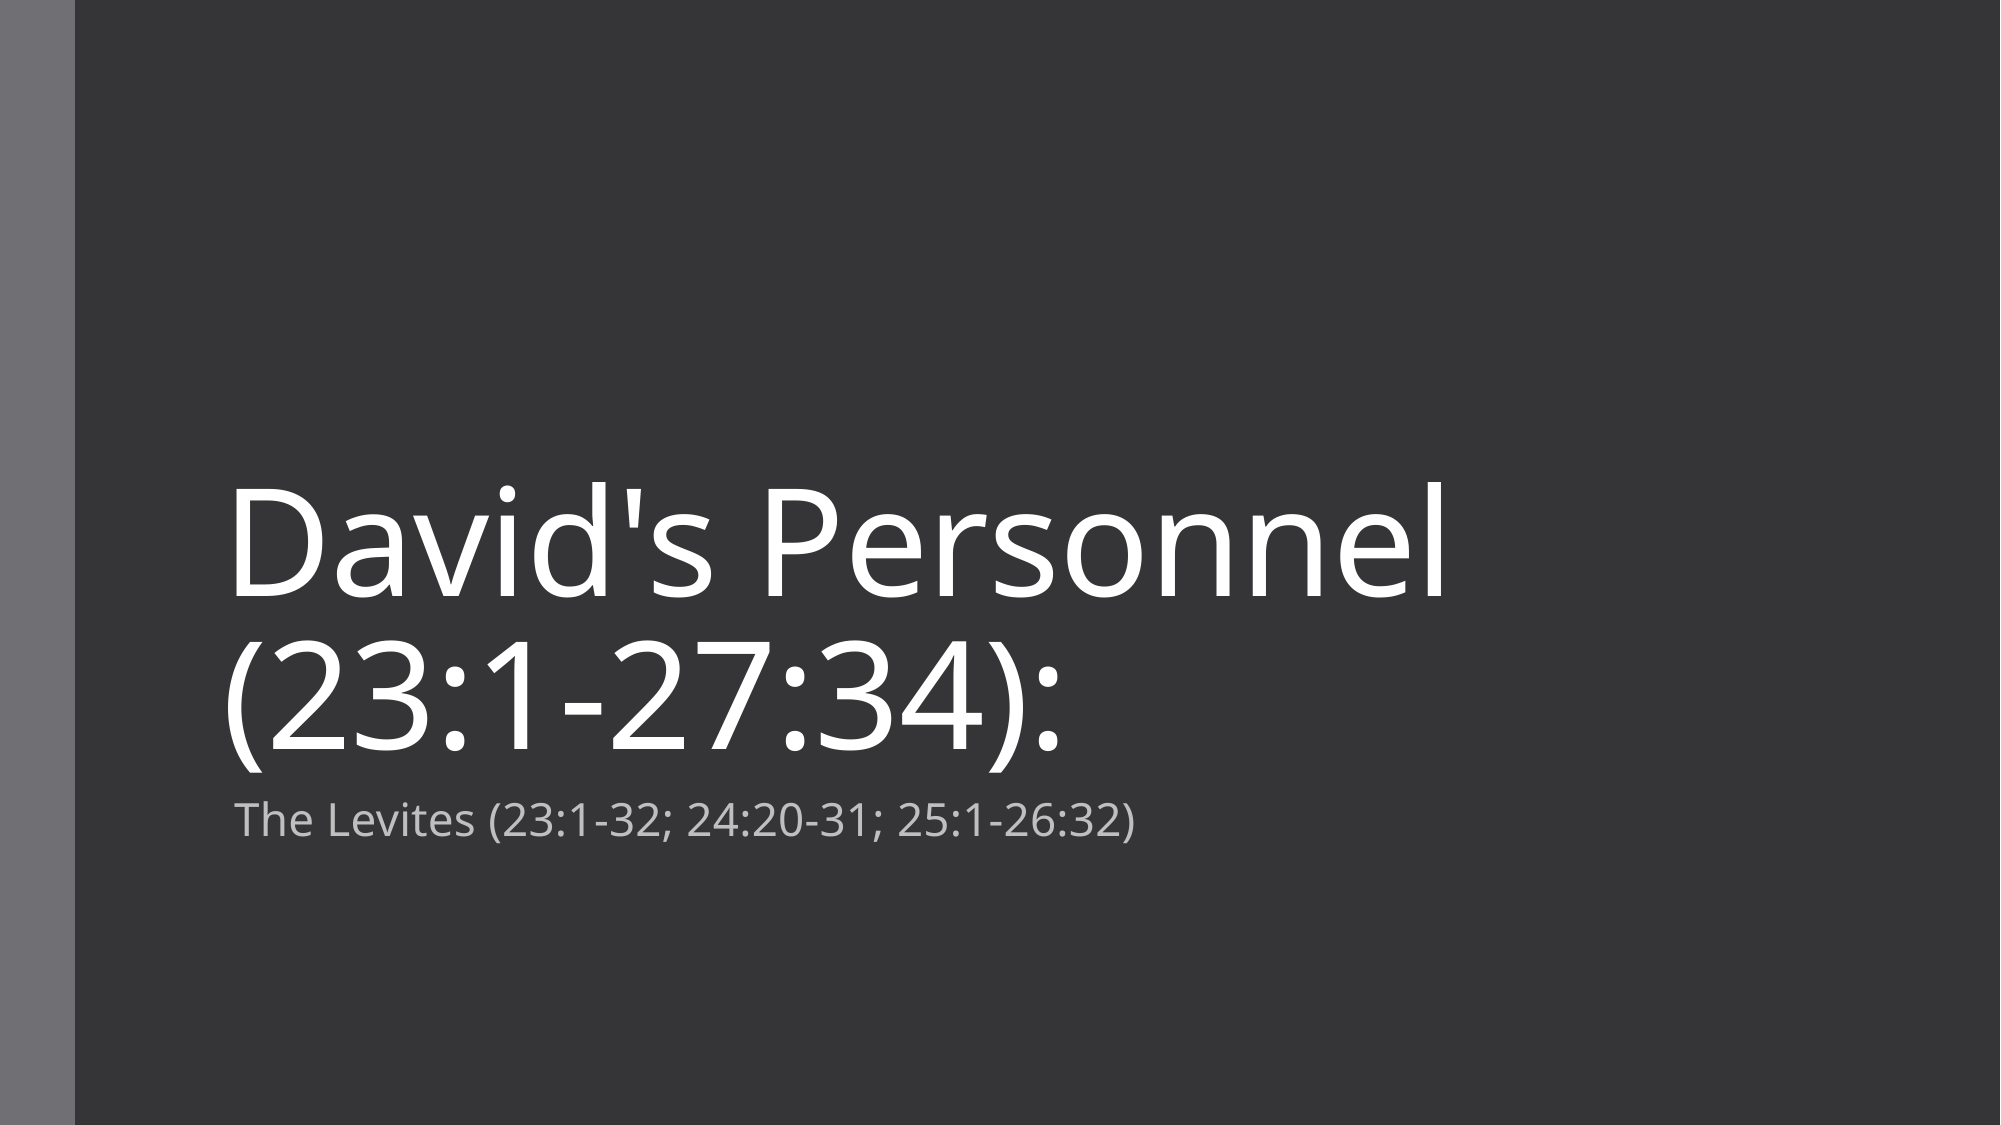

# David's Personnel (23:1-27:34):
 The Levites (23:1-32; 24:20-31; 25:1-26:32)